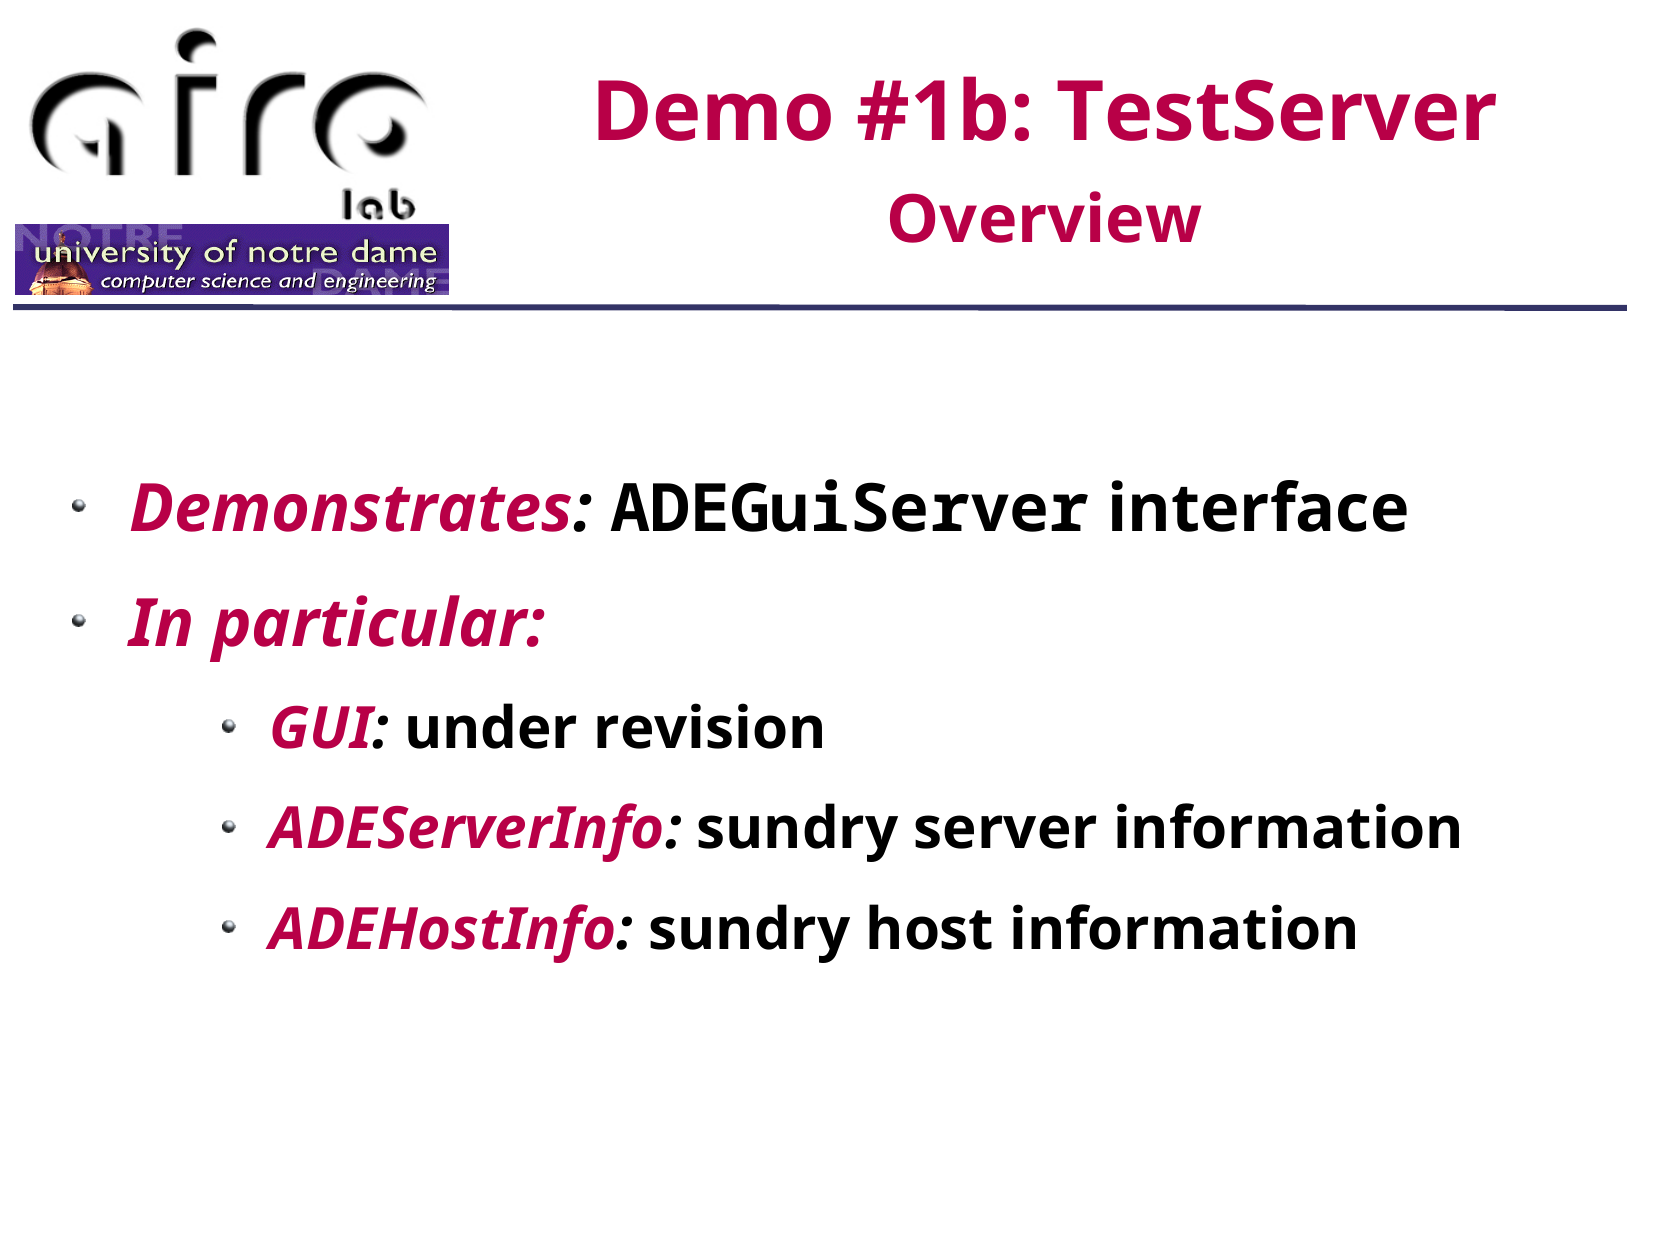

# Demo #1b: TestServer Overview
Demonstrates: ADEGuiServer interface
In particular:
GUI: under revision
ADEServerInfo: sundry server information
ADEHostInfo: sundry host information